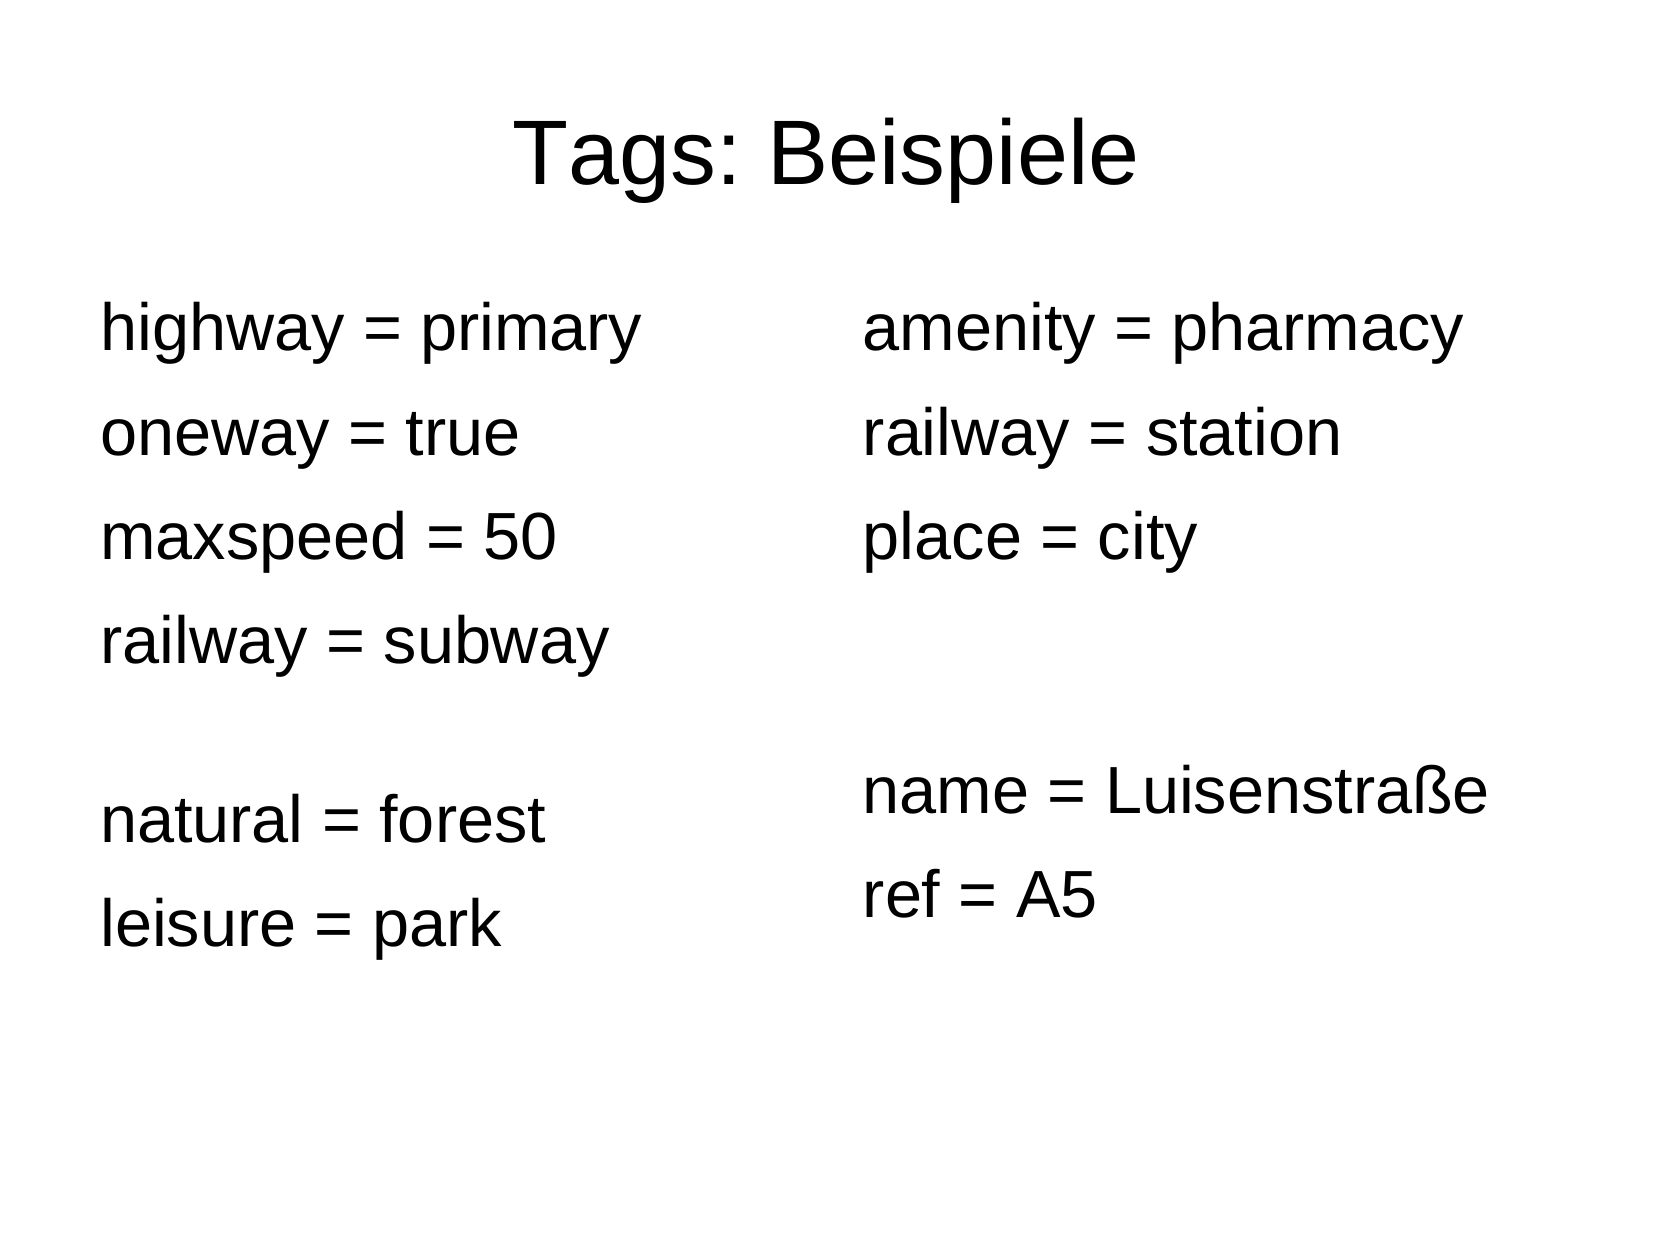

# Tags: Beispiele
highway = primary
oneway = true
maxspeed = 50
railway = subway
natural = forest
leisure = park
amenity = pharmacy
railway = station
place = city
name = Luisenstraße
ref = A5